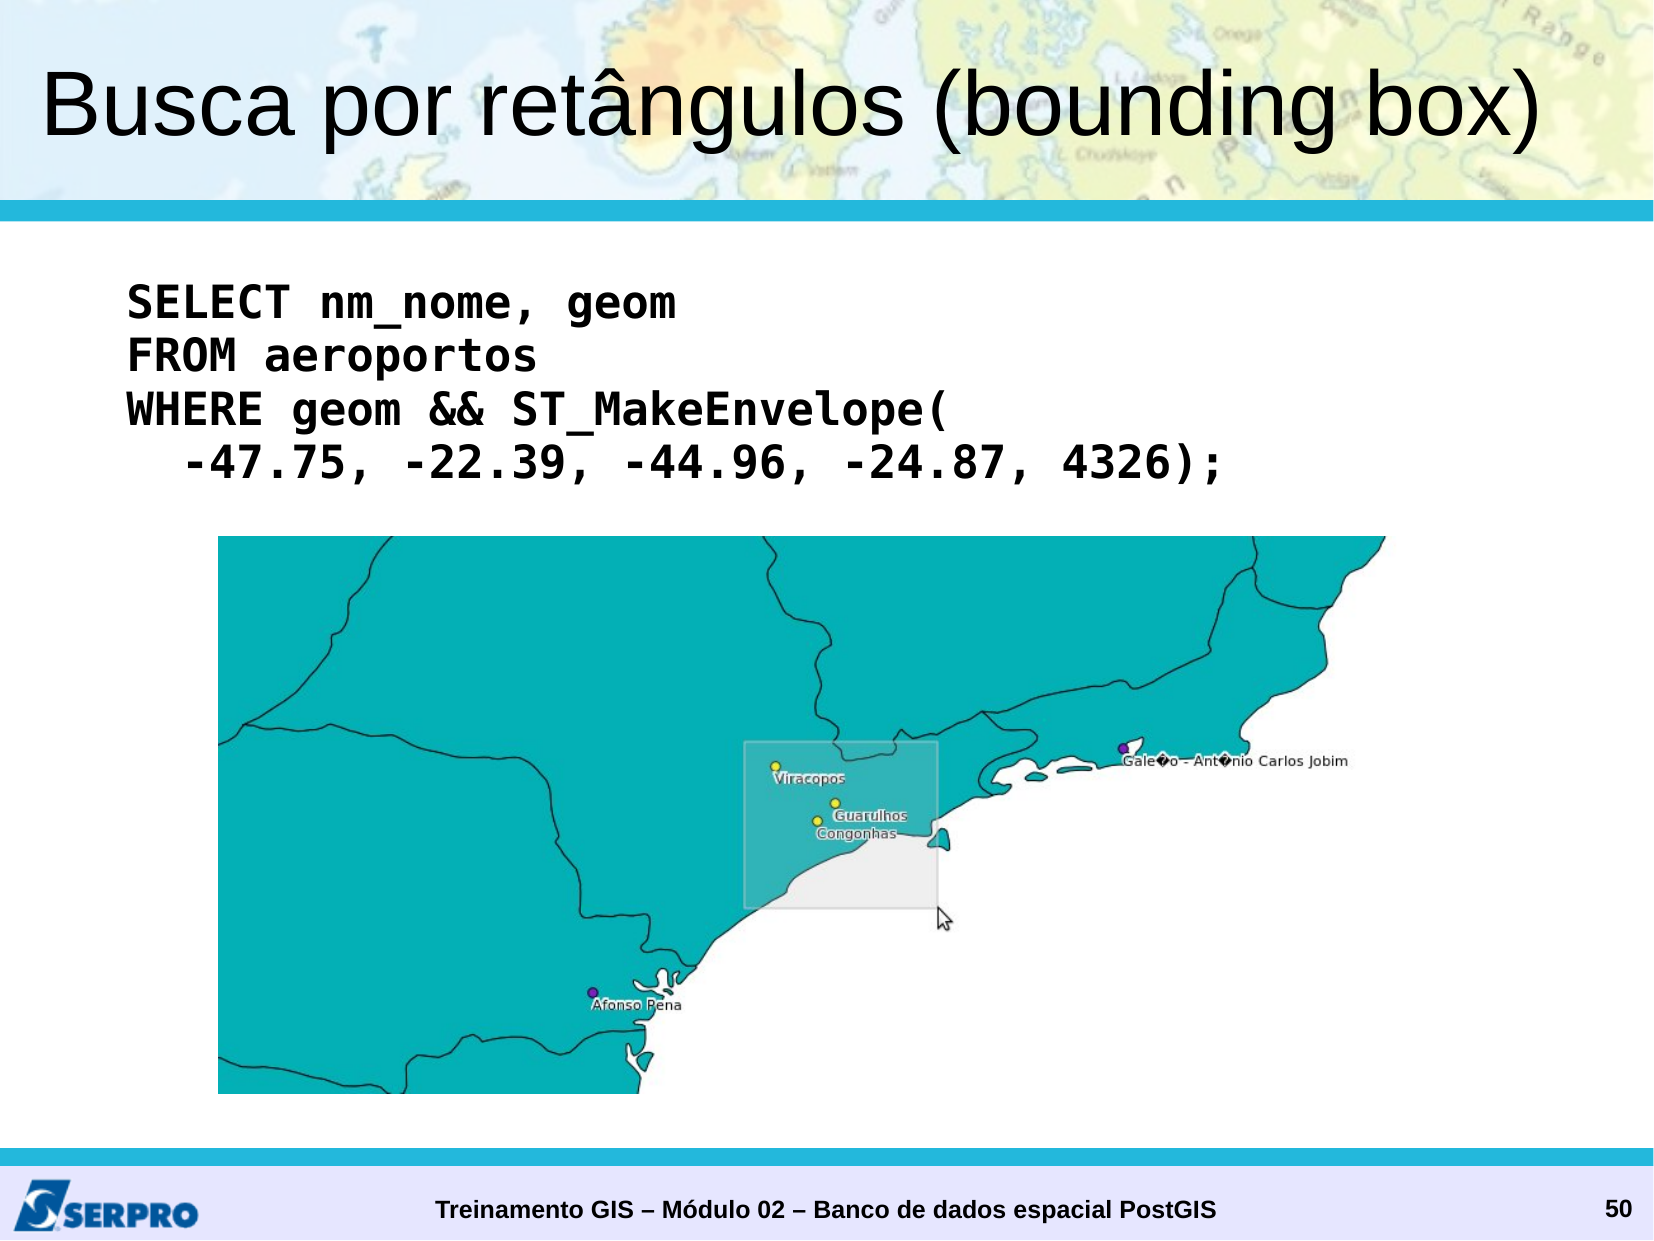

# Busca por retângulos (bounding box)
SELECT nm_nome, geom
FROM aeroportos
WHERE geom && ST_MakeEnvelope(
 -47.75, -22.39, -44.96, -24.87, 4326);
50
Treinamento GIS – Módulo 02 – Banco de dados espacial PostGIS